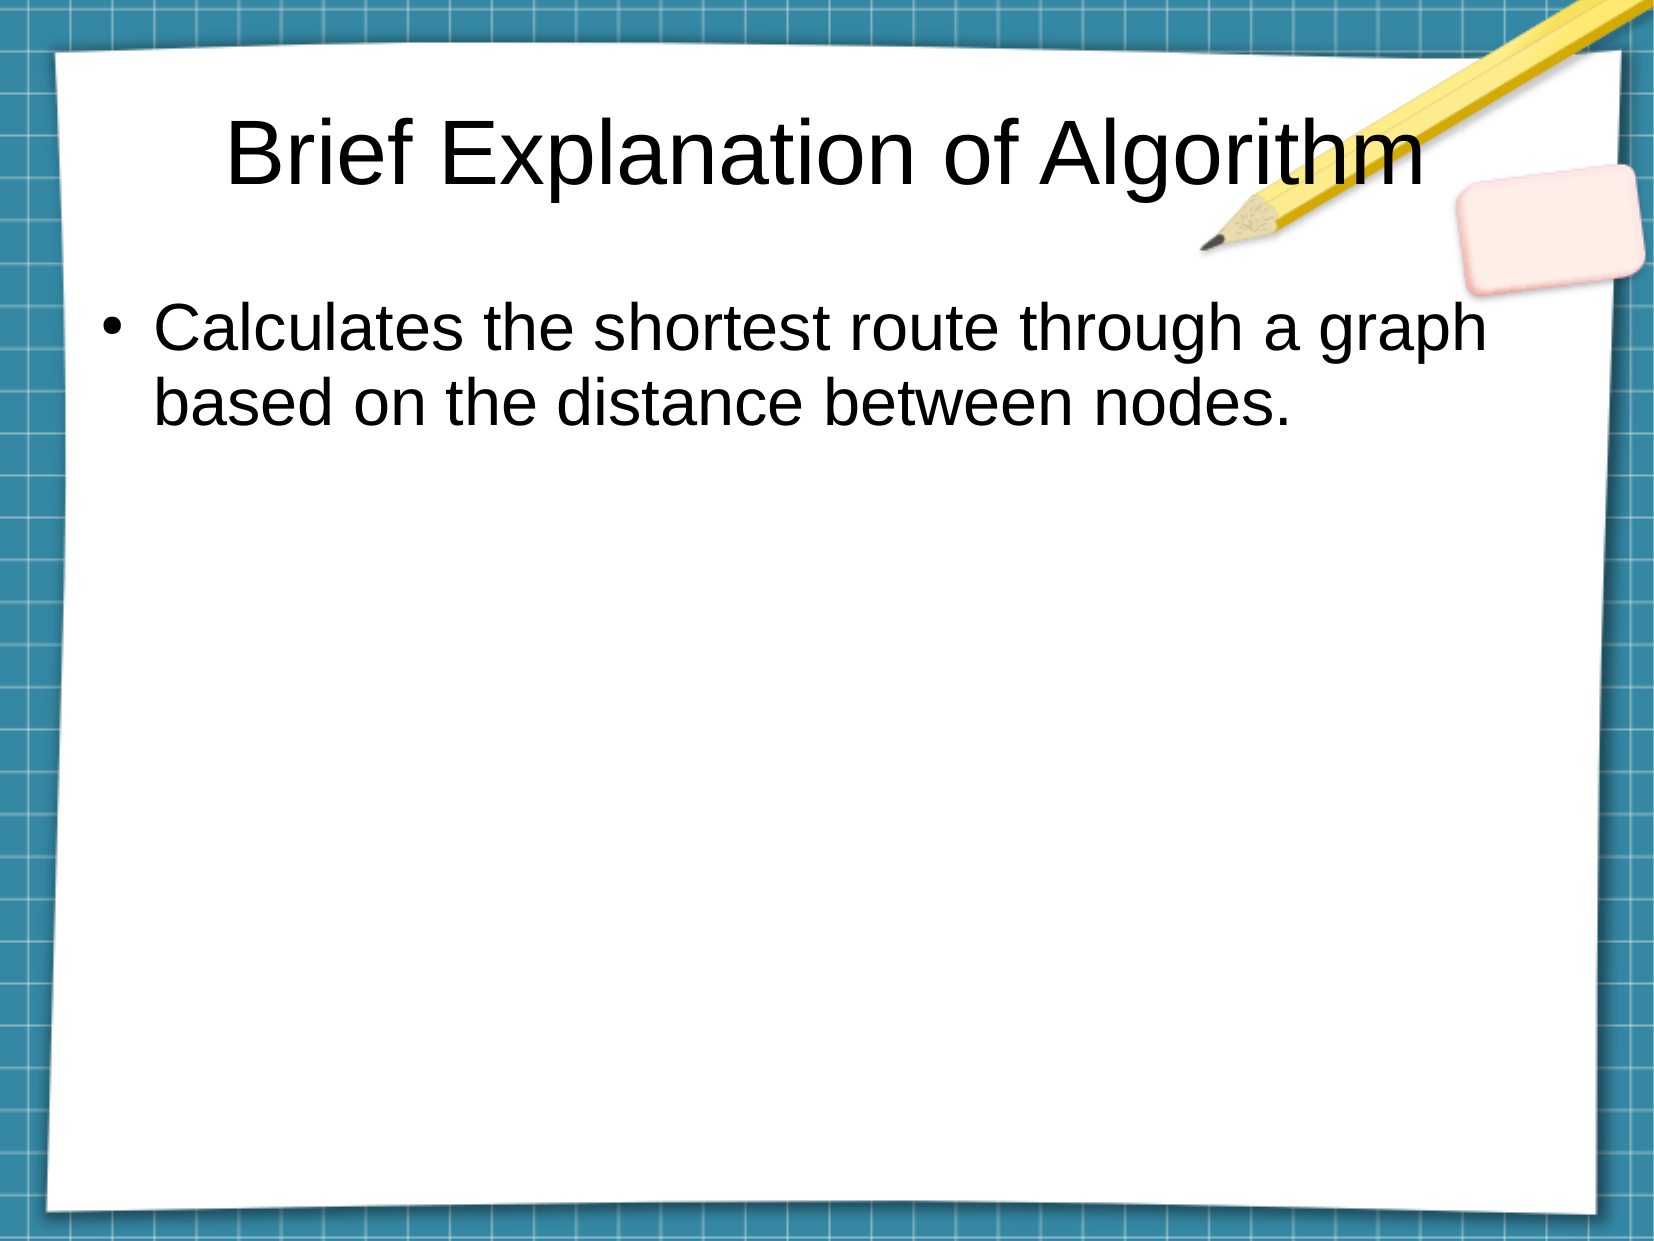

# Brief Explanation of Algorithm
Calculates the shortest route through a graph based on the distance between nodes.